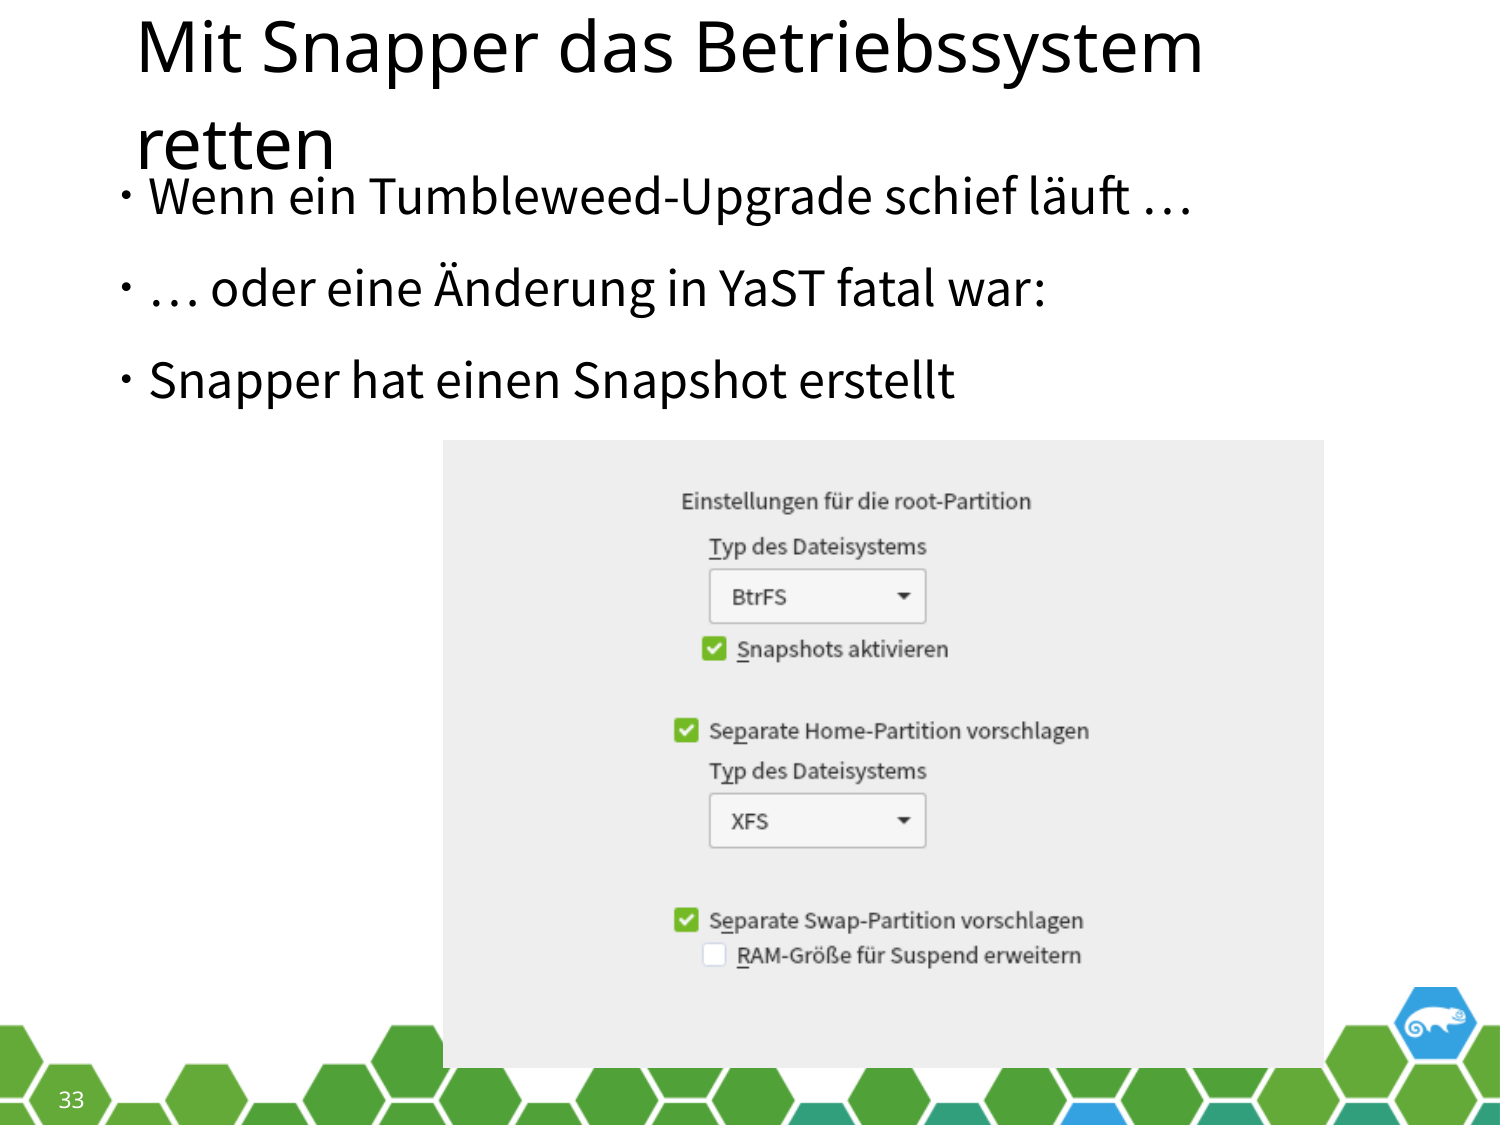

# Mit Snapper das Betriebssystem retten
Wenn ein Tumbleweed-Upgrade schief läuft …
… oder eine Änderung in YaST fatal war:
Snapper hat einen Snapshot erstellt